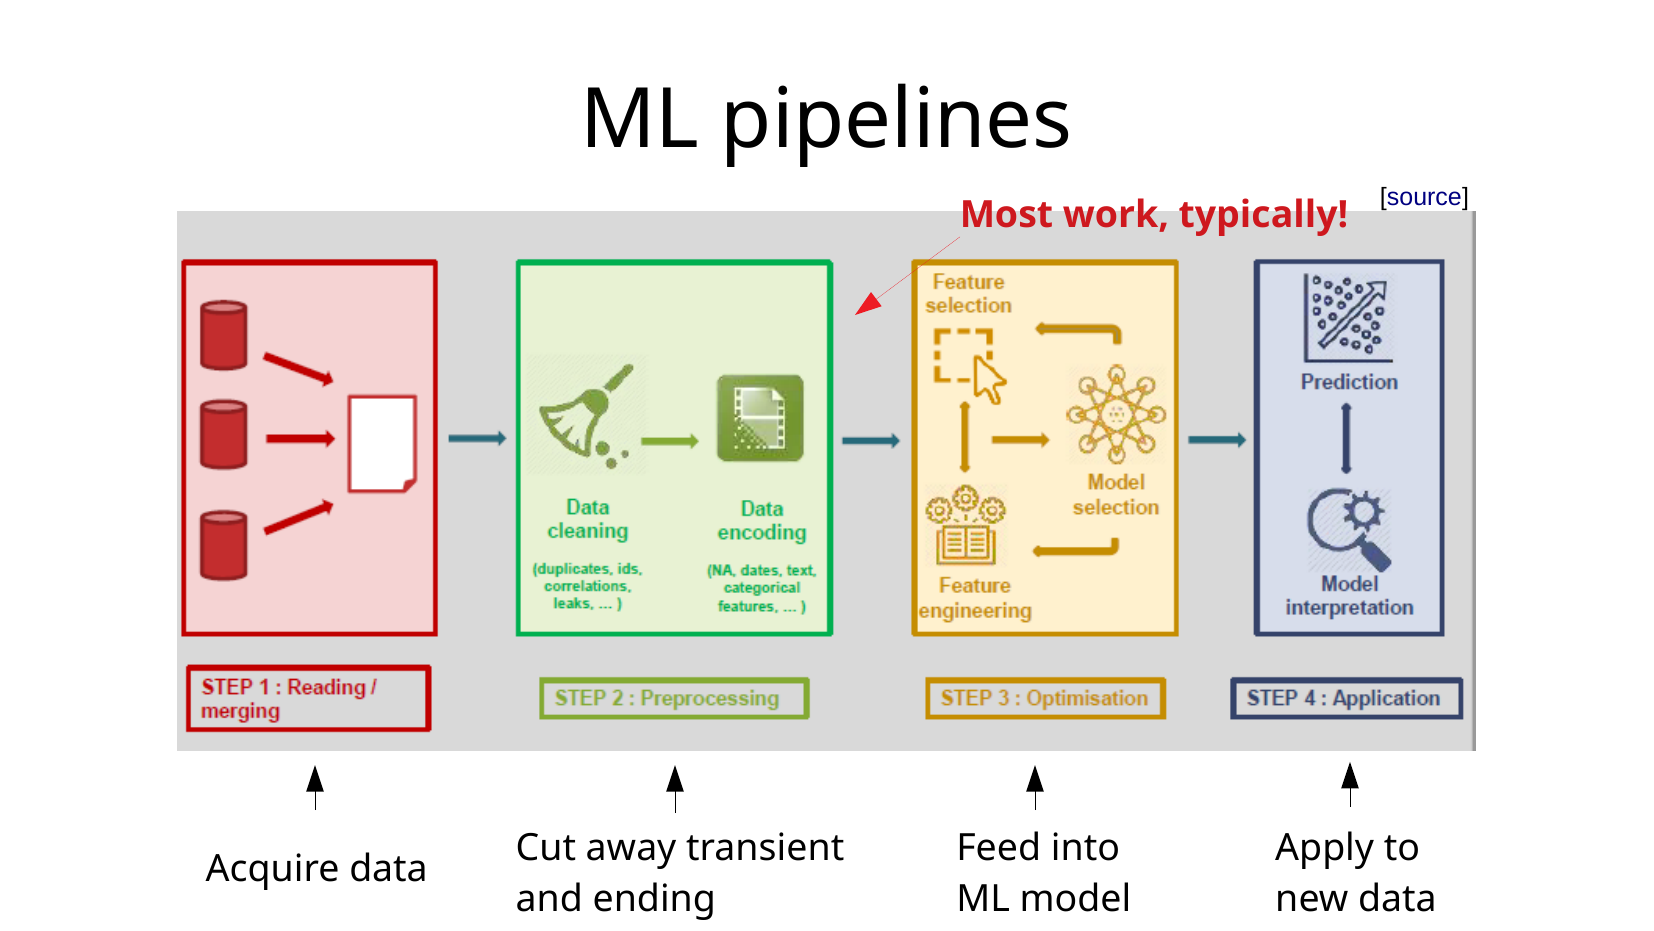

# ML pipelines
[source]
Most work, typically!
Cut away transient
and ending
Feed into
ML model
Apply to
new data
Acquire data